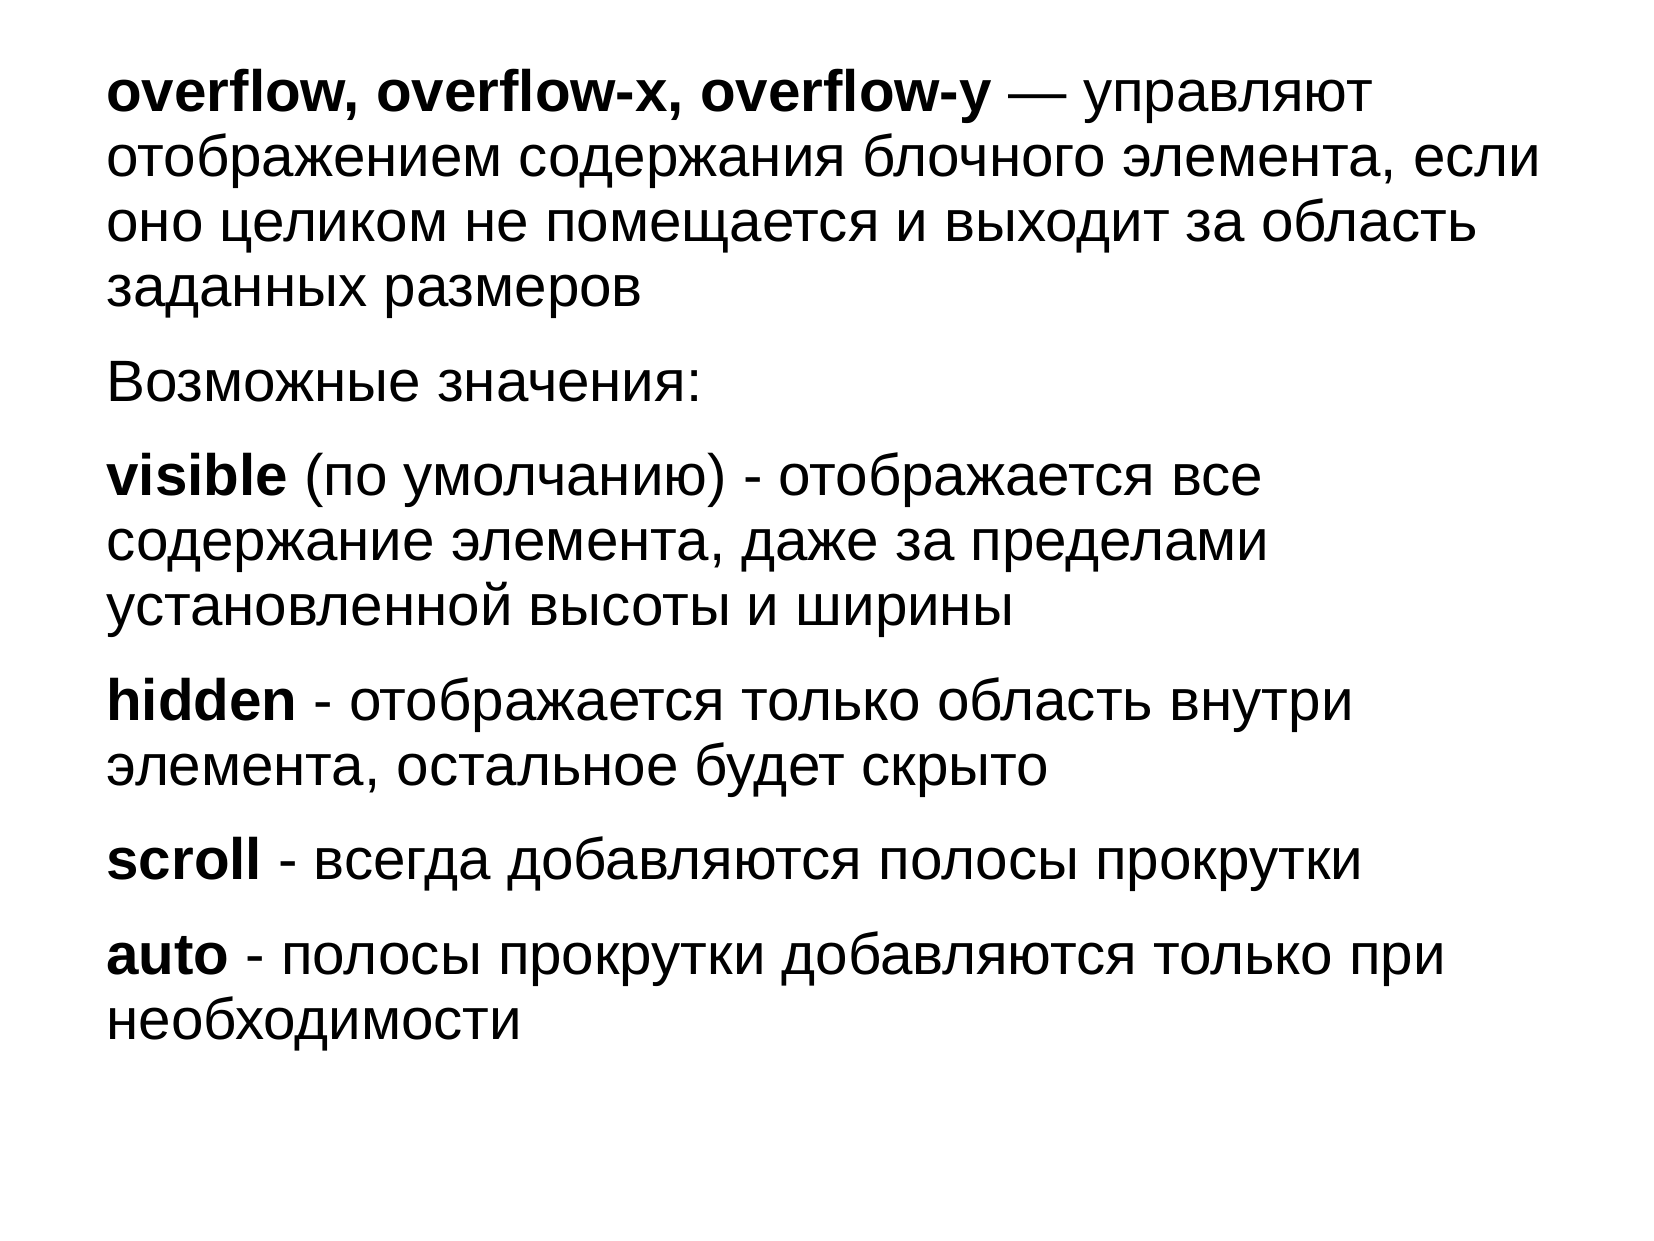

# overflow, overflow-x, overflow-y — управляют отображением содержания блочного элемента, если оно целиком не помещается и выходит за область заданных размеров
Возможные значения:
visible (по умолчанию) - отображается все содержание элемента, даже за пределами установленной высоты и ширины
hidden - отображается только область внутри элемента, остальное будет скрыто
scroll - всегда добавляются полосы прокрутки
auto - полосы прокрутки добавляются только при необходимости